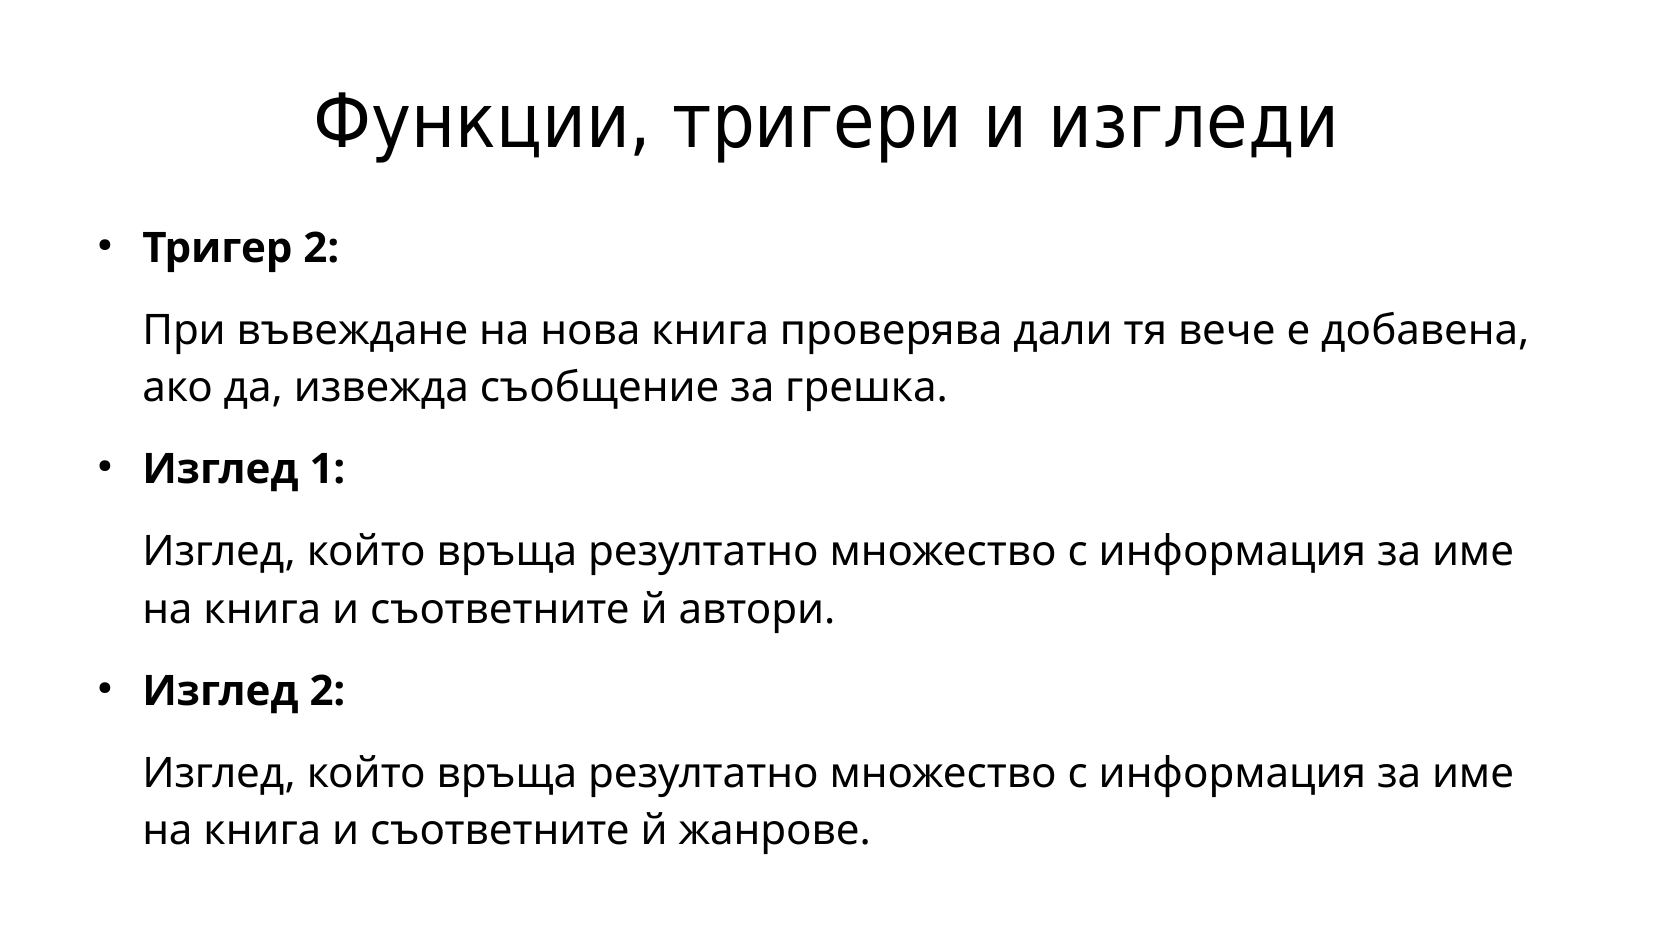

# Функции, тригери и изгледи
Тригер 2:
При въвеждане на нова книга проверява дали тя вече е добавена, ако да, извежда съобщение за грешка.
Изглед 1:
Изглед, който връща резултатно множество с информация за име на книга и съответните й автори.
Изглед 2:
Изглед, който връща резултатно множество с информация за име на книга и съответните й жанрове.